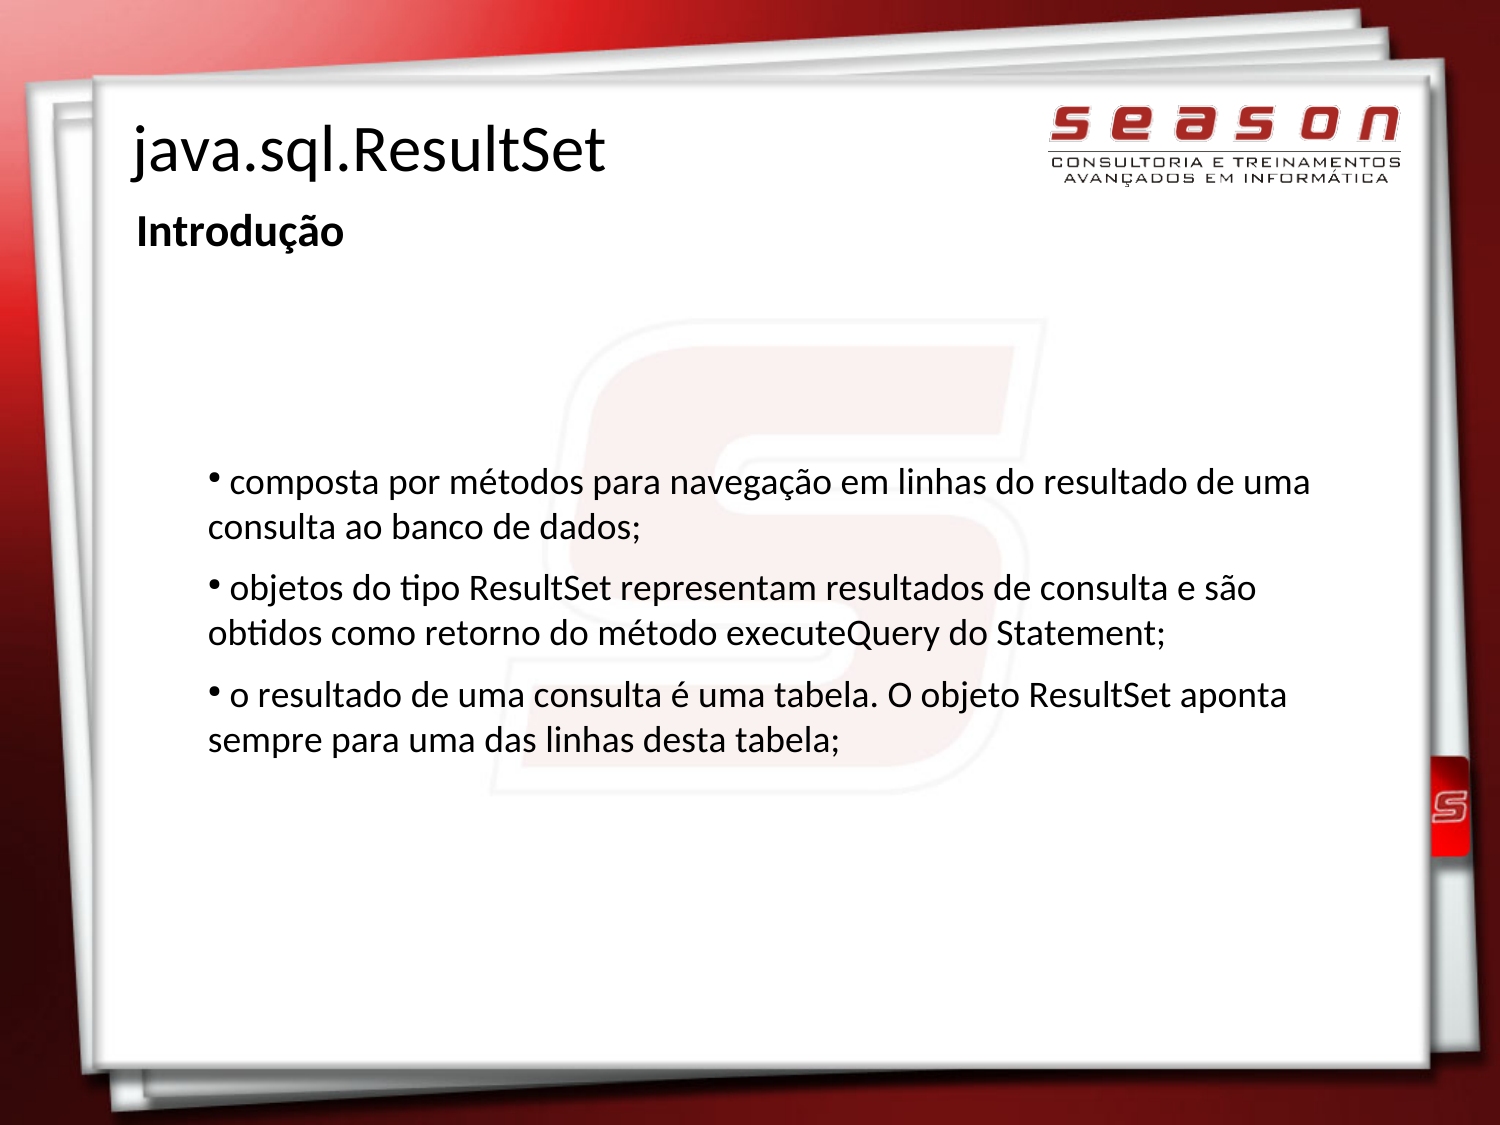

# java.sql.ResultSet
Introdução
 composta por métodos para navegação em linhas do resultado de uma consulta ao banco de dados;
 objetos do tipo ResultSet representam resultados de consulta e são obtidos como retorno do método executeQuery do Statement;
 o resultado de uma consulta é uma tabela. O objeto ResultSet aponta sempre para uma das linhas desta tabela;